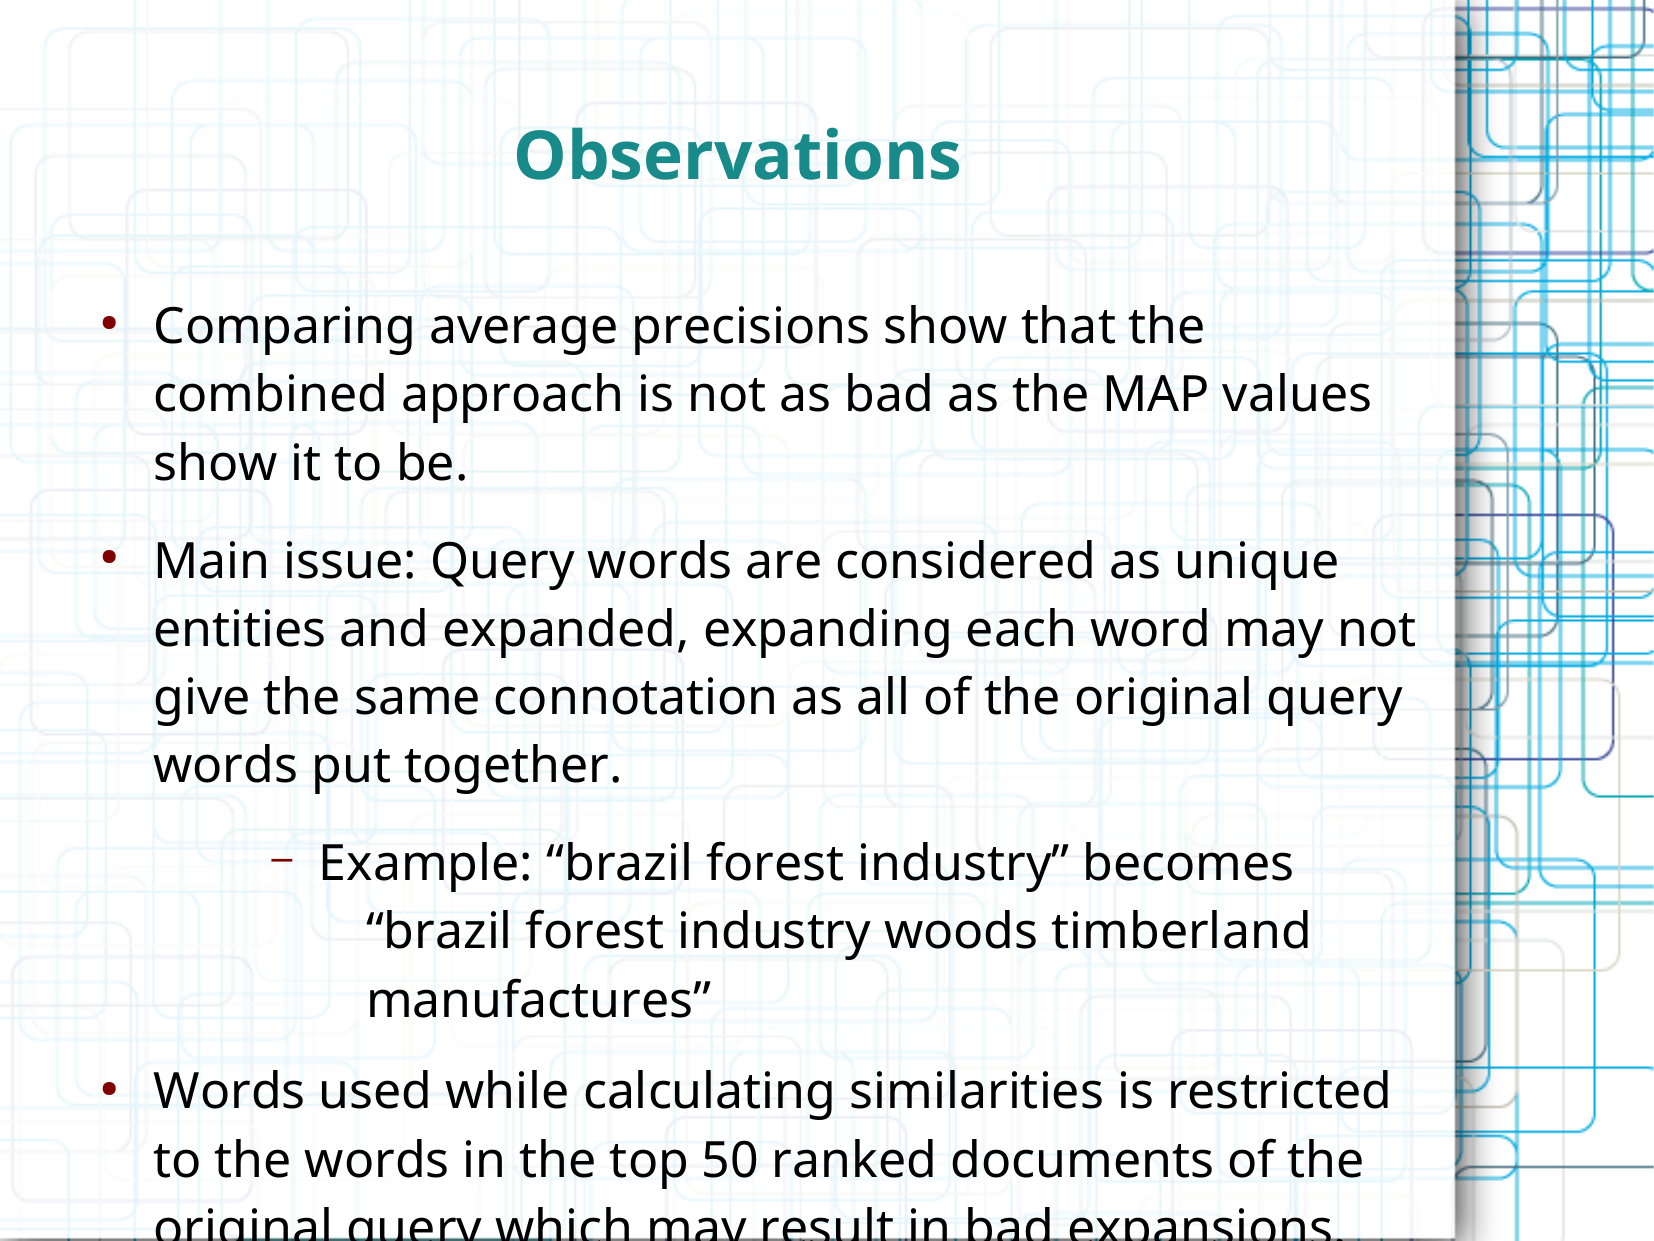

# Observations
Comparing average precisions show that the combined approach is not as bad as the MAP values show it to be.
Main issue: Query words are considered as unique entities and expanded, expanding each word may not give the same connotation as all of the original query words put together.
Example: “brazil forest industry” becomes “brazil forest industry woods timberland manufactures”
Words used while calculating similarities is restricted to the words in the top 50 ranked documents of the original query which may result in bad expansions.
Future work: Perhaps the co-occurence can be tried with considering two of the query words at a time.